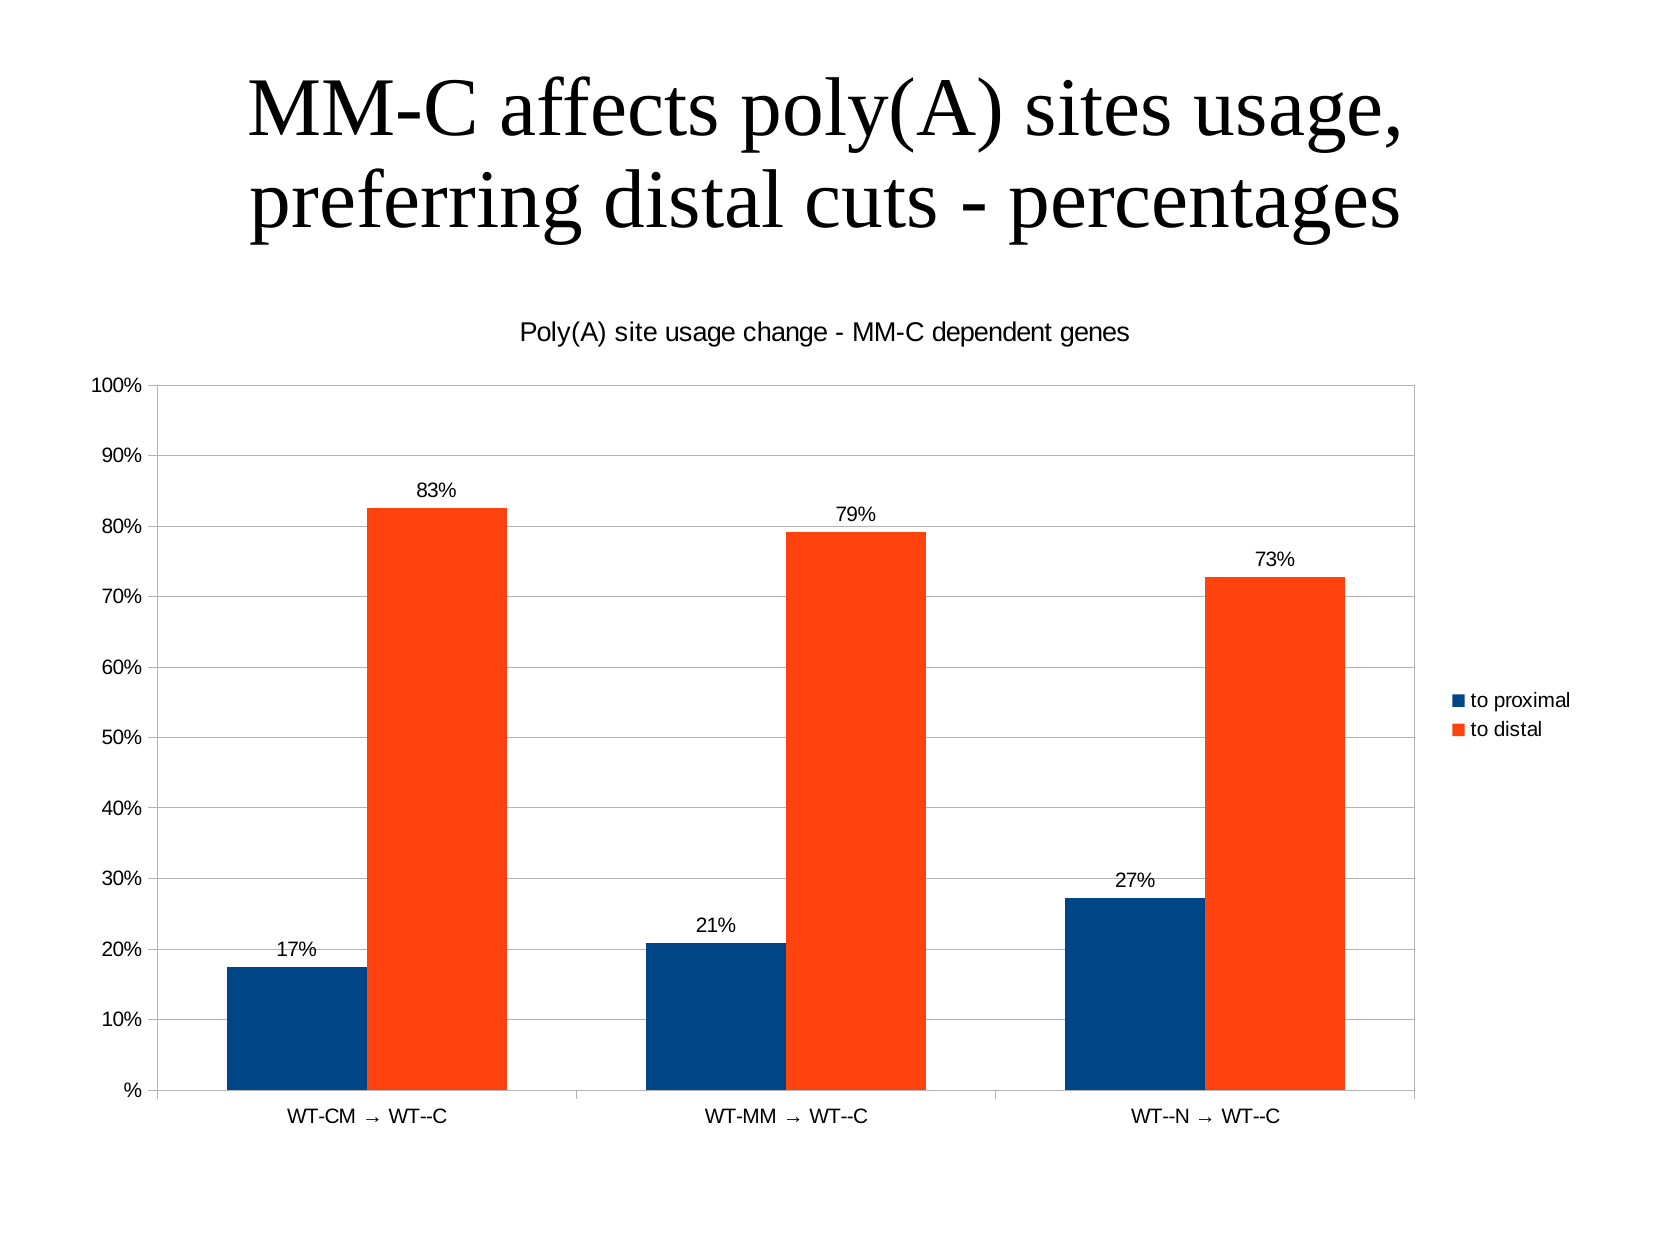

# MM-C affects poly(A) sites usage, preferring distal cuts - percentages
### Chart: Poly(A) site usage change - MM-C dependent genes
| Category | to proximal | to distal |
|---|---|---|
| WT-CM → WT--C | 0.174515235457 | 0.825484764543 |
| WT-MM → WT--C | 0.208333333333 | 0.791666666667 |
| WT--N → WT--C | 0.272727272727 | 0.727272727273 |